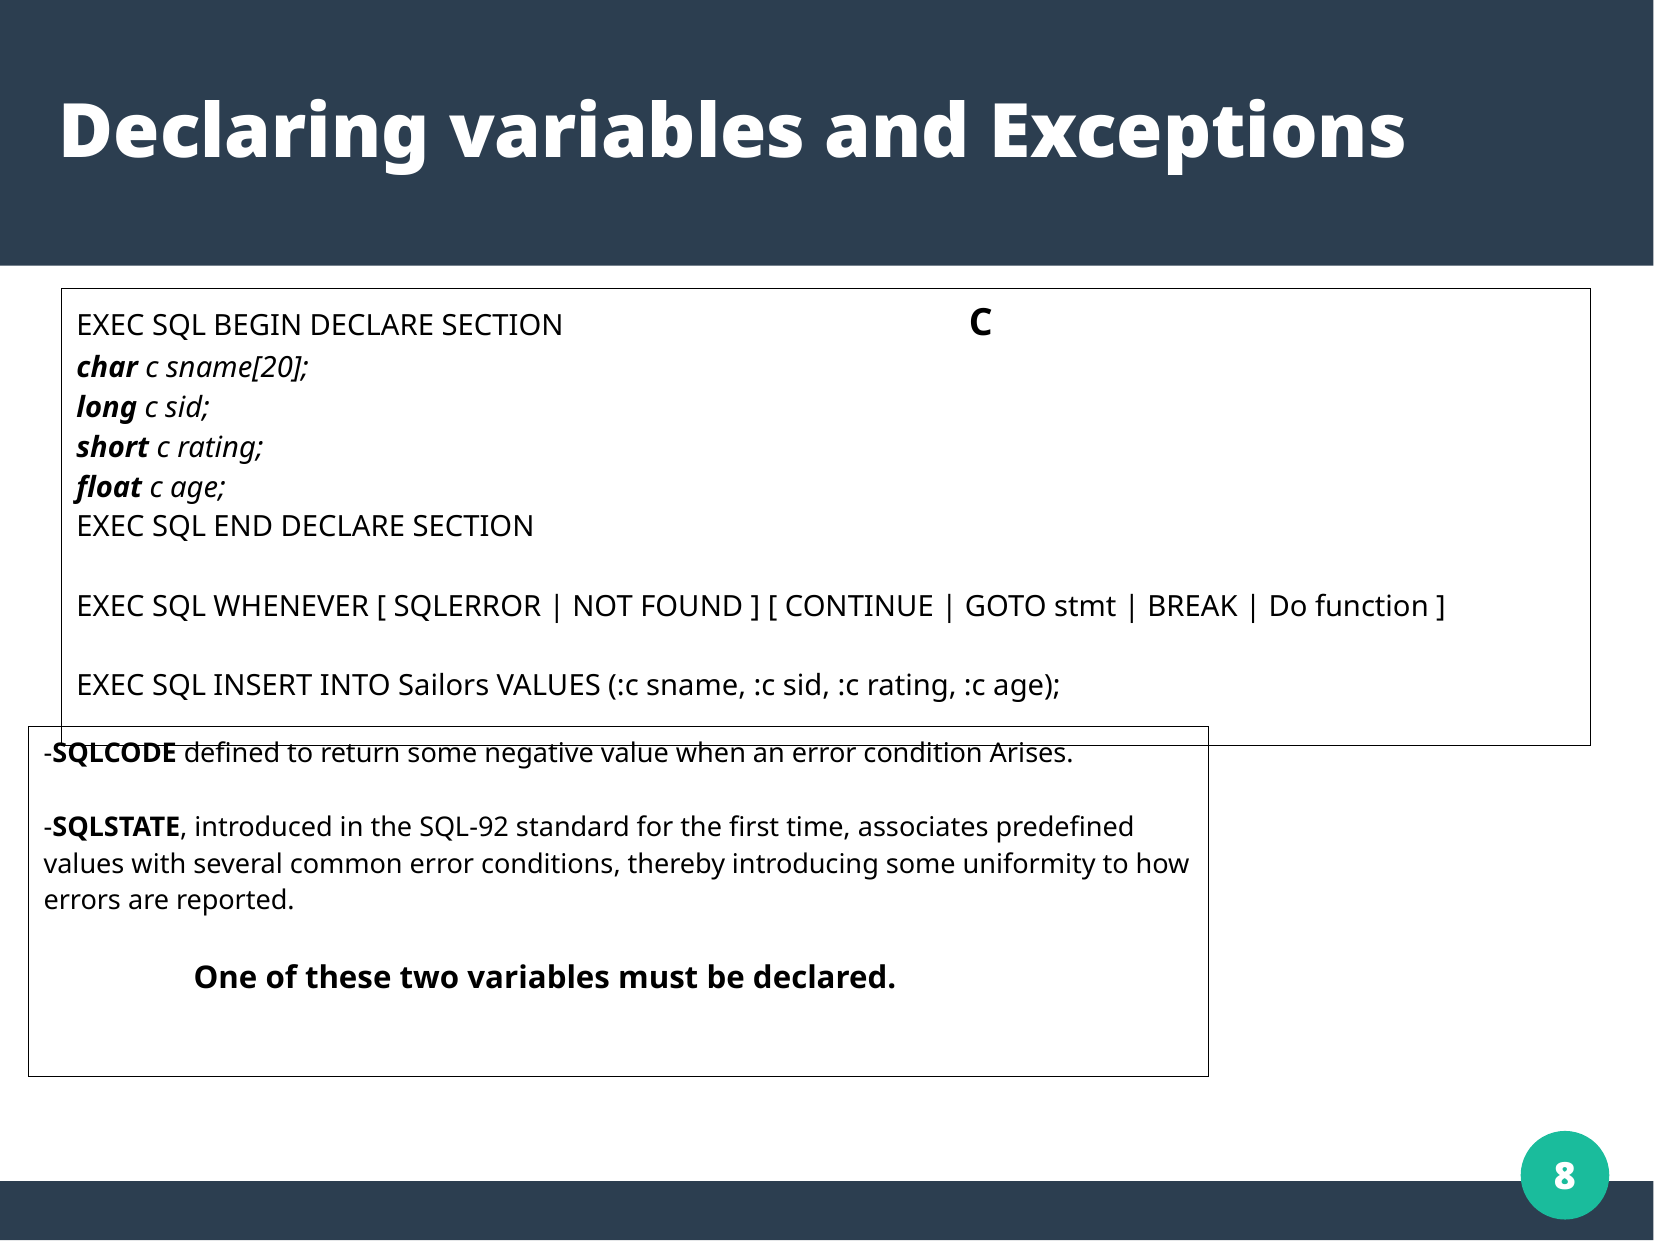

# Declaring variables and Exceptions
EXEC SQL BEGIN DECLARE SECTION C
char c sname[20];
long c sid;
short c rating;
float c age;
EXEC SQL END DECLARE SECTION
EXEC SQL WHENEVER [ SQLERROR | NOT FOUND ] [ CONTINUE | GOTO stmt | BREAK | Do function ]
EXEC SQL INSERT INTO Sailors VALUES (:c sname, :c sid, :c rating, :c age);
-SQLCODE defined to return some negative value when an error condition Arises.
-SQLSTATE, introduced in the SQL-92 standard for the first time, associates predefined values with several common error conditions, thereby introducing some uniformity to how errors are reported.
		One of these two variables must be declared.
8